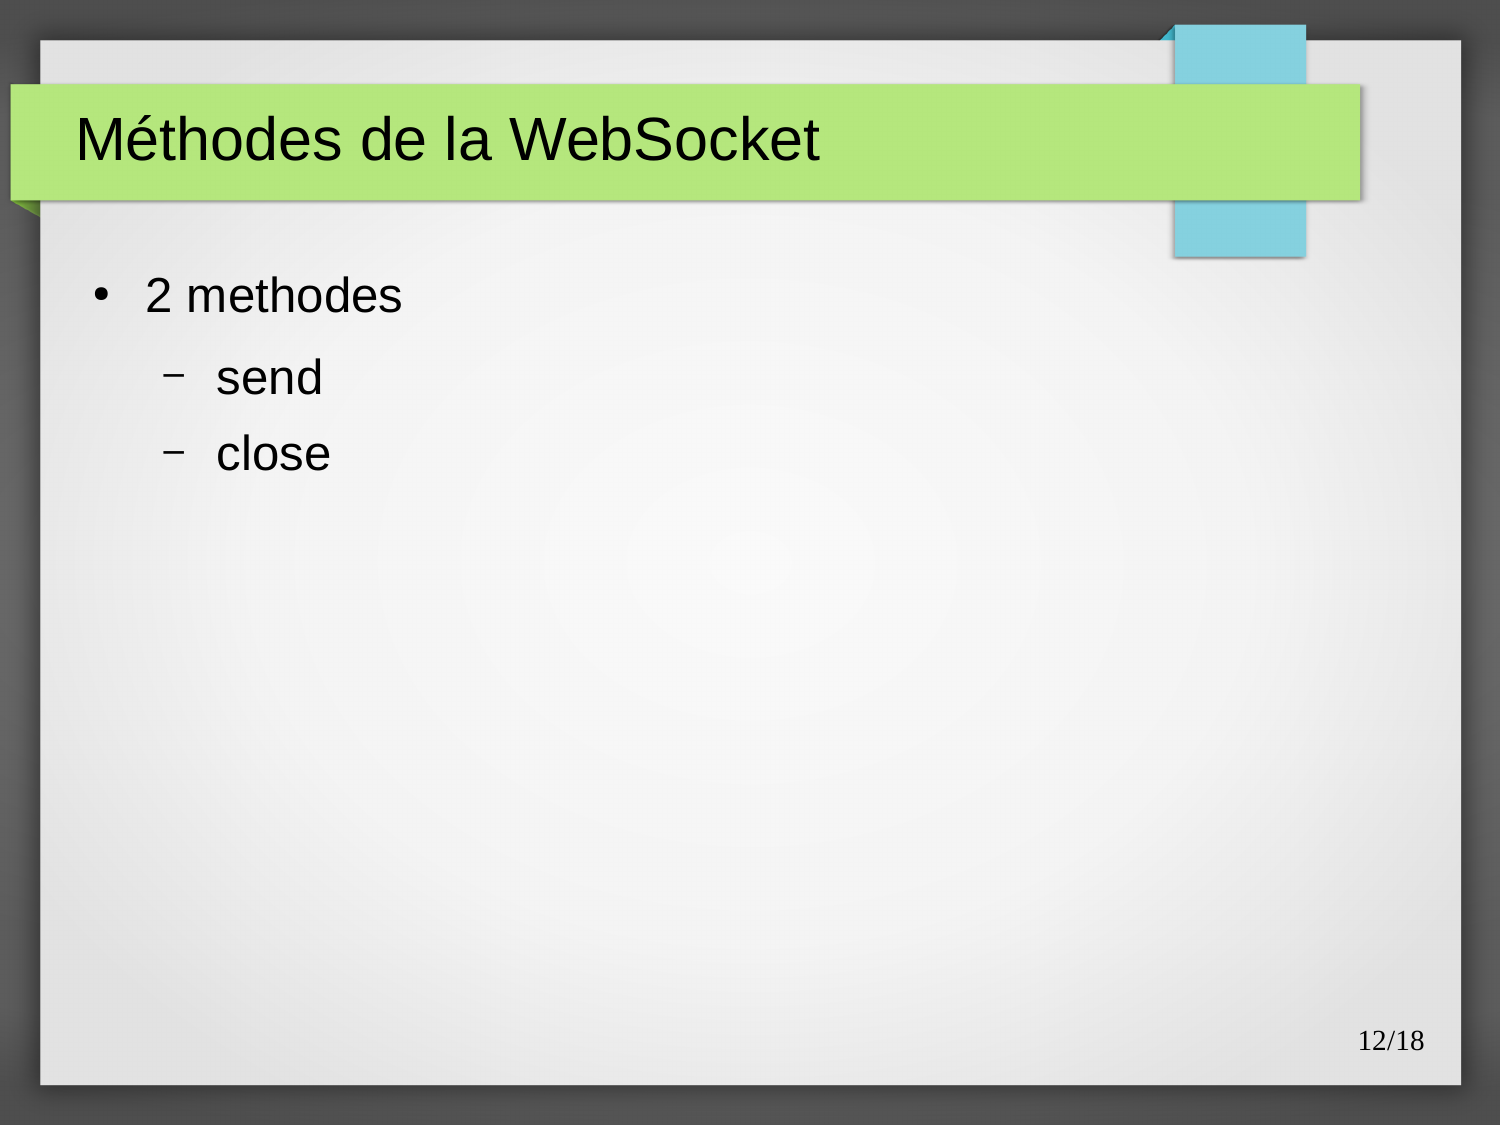

# Méthodes de la WebSocket
2 methodes
send
close
12